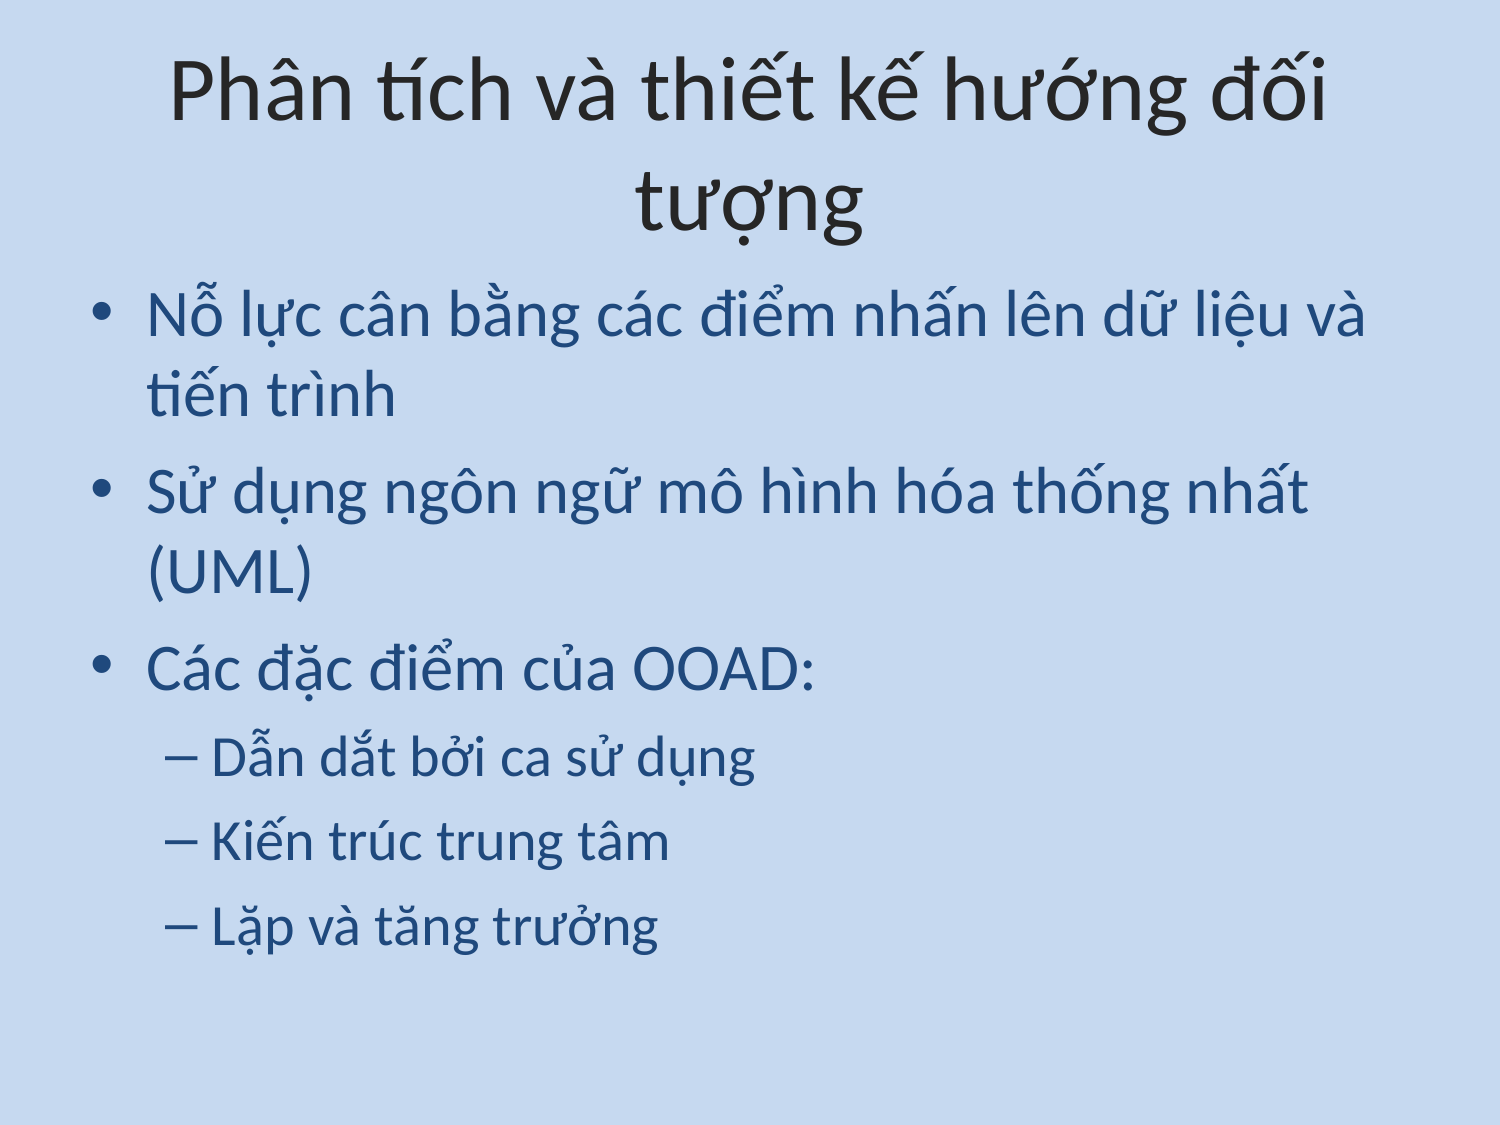

# Phân tích và thiết kế hướng đối tượng
Nỗ lực cân bằng các điểm nhấn lên dữ liệu và tiến trình
Sử dụng ngôn ngữ mô hình hóa thống nhất (UML)
Các đặc điểm của OOAD:
Dẫn dắt bởi ca sử dụng
Kiến trúc trung tâm
Lặp và tăng trưởng